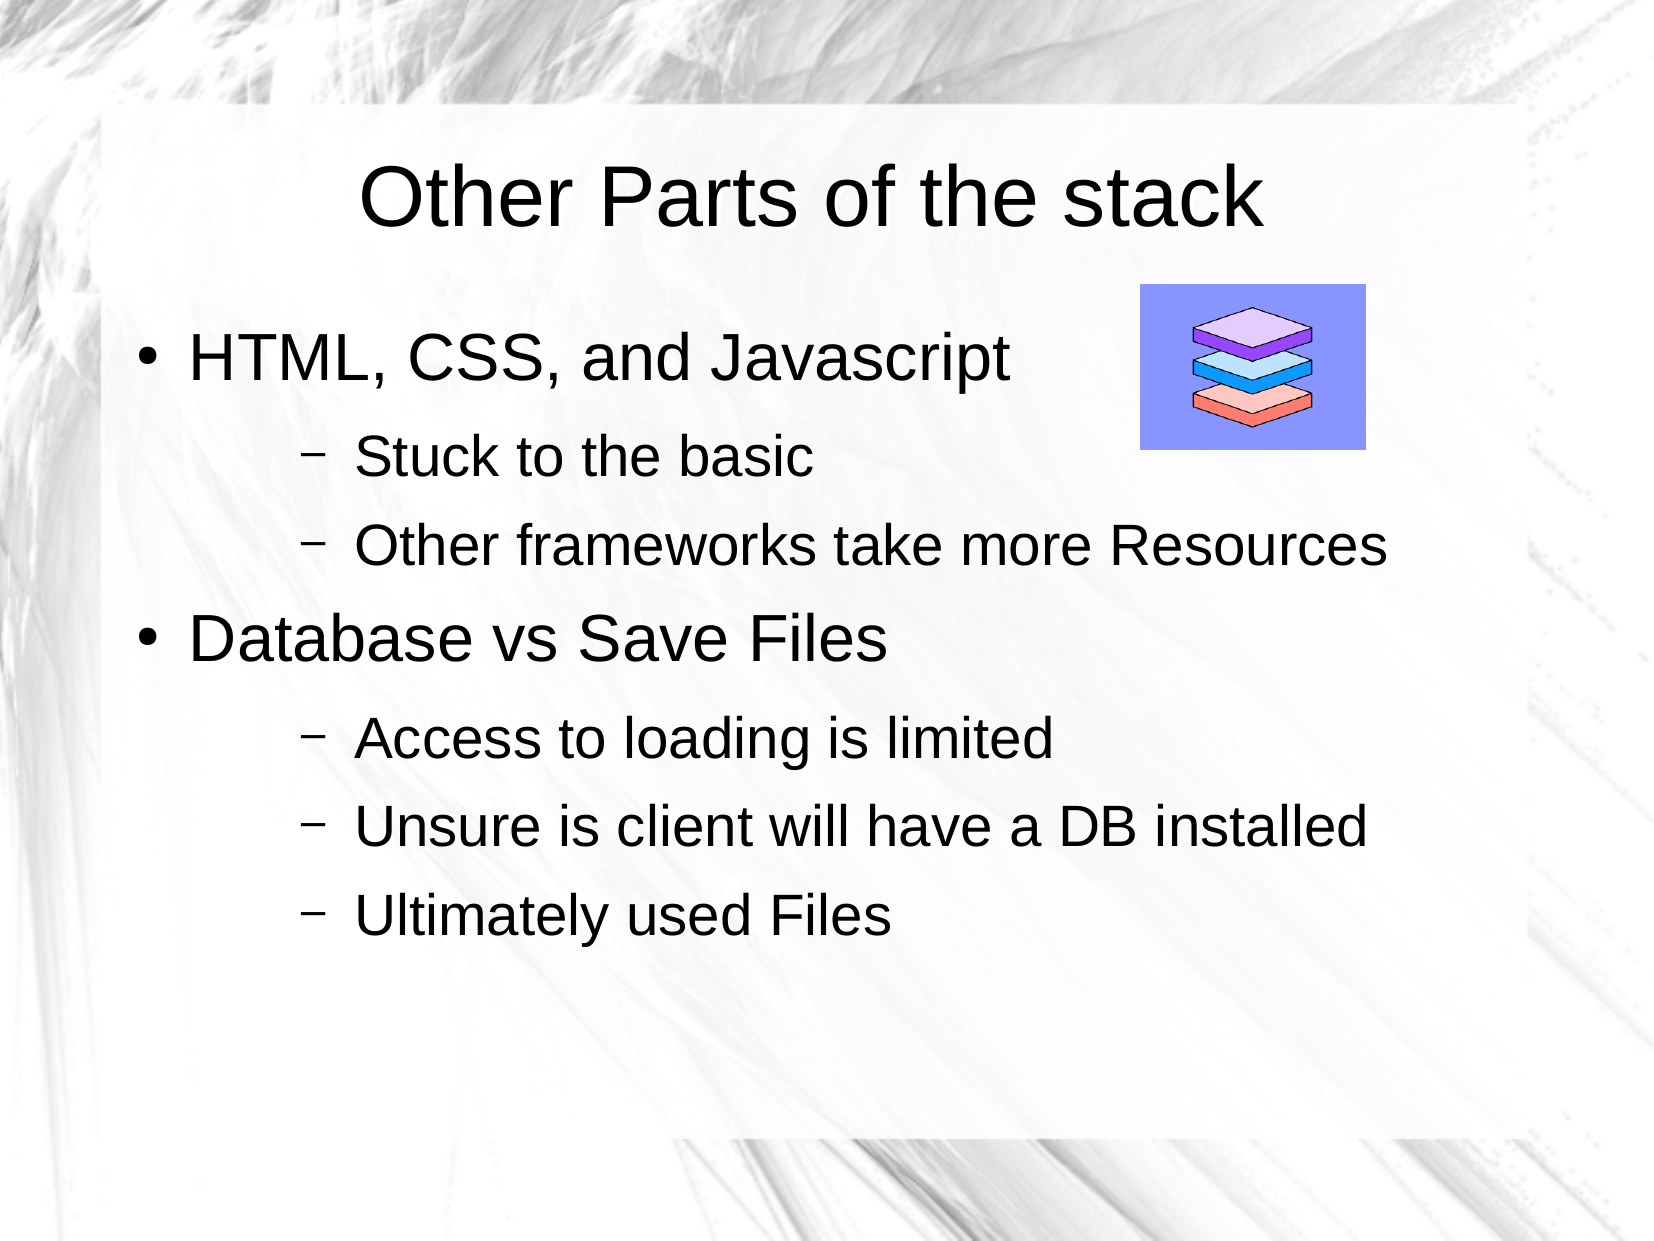

# Other Parts of the stack
HTML, CSS, and Javascript
Stuck to the basic
Other frameworks take more Resources
Database vs Save Files
Access to loading is limited
Unsure is client will have a DB installed
Ultimately used Files